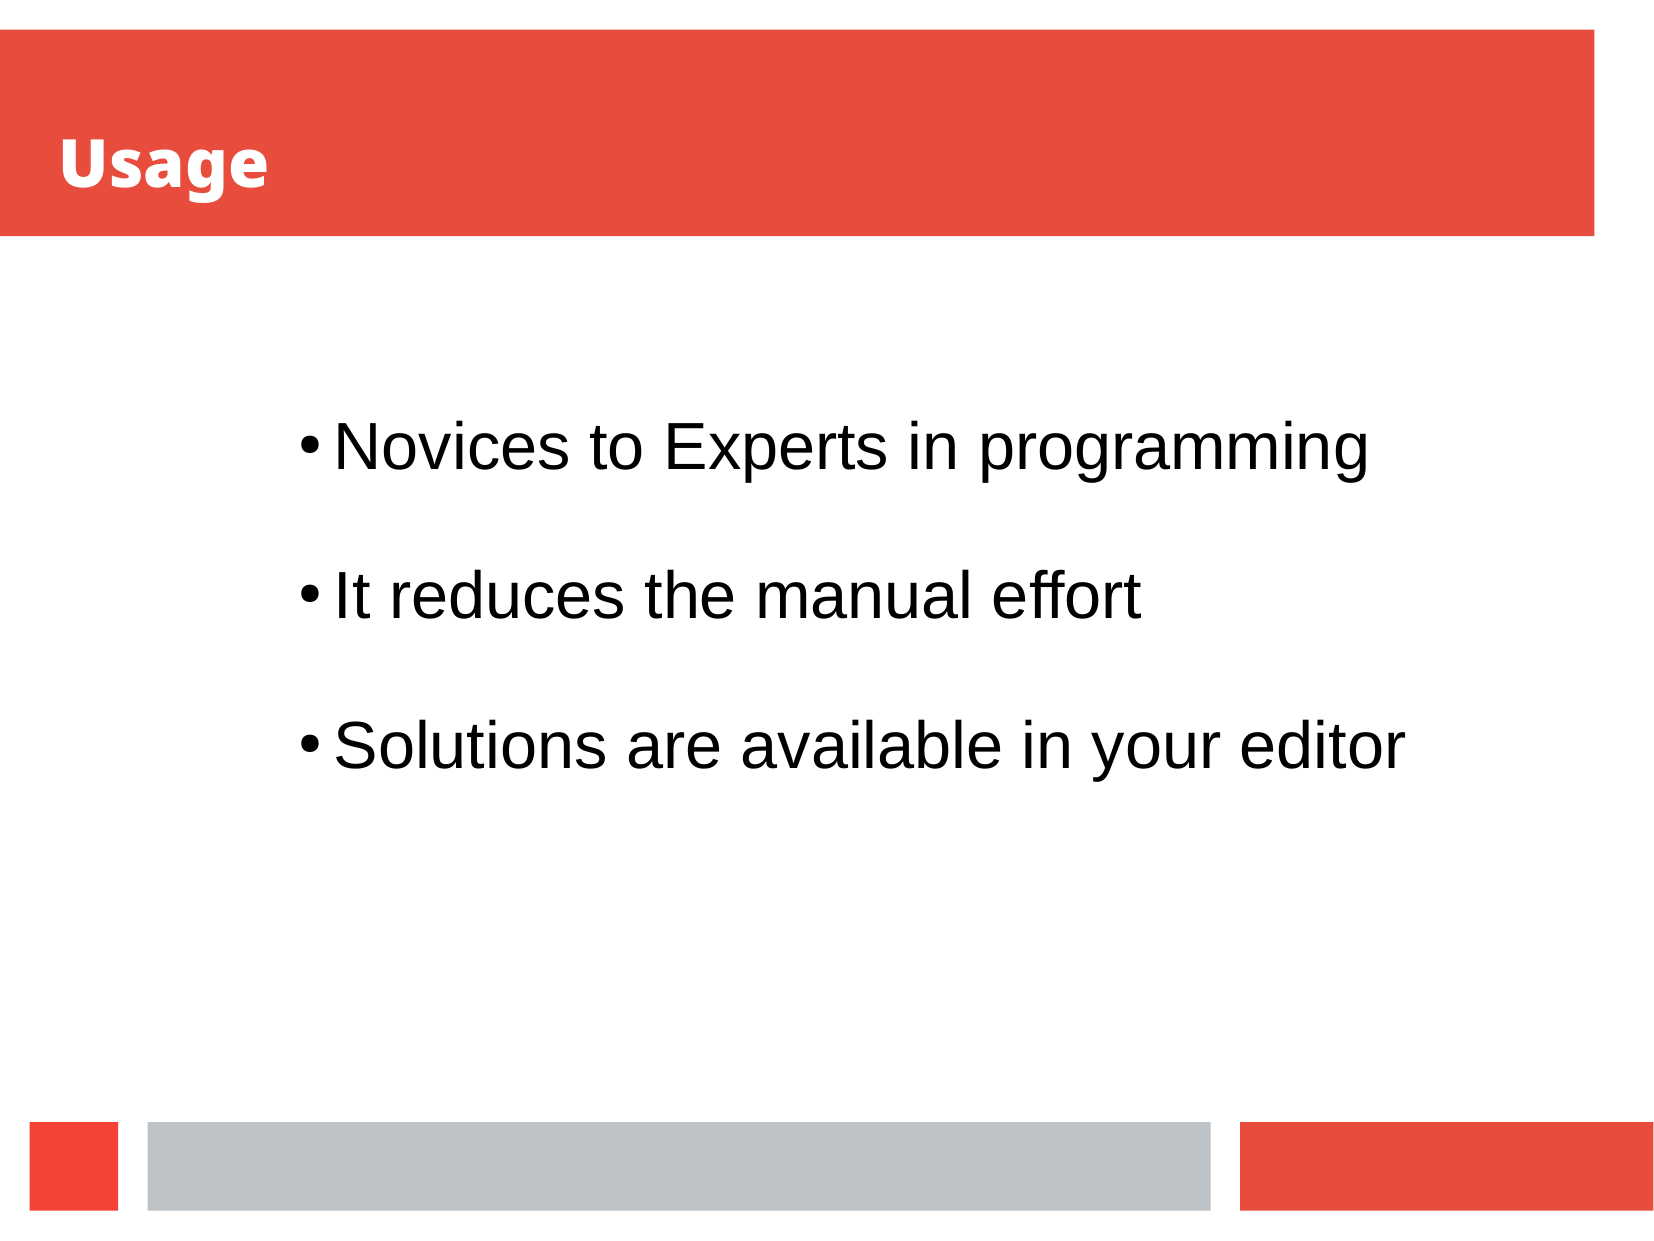

# Usage
Novices to Experts in programming
It reduces the manual effort
Solutions are available in your editor